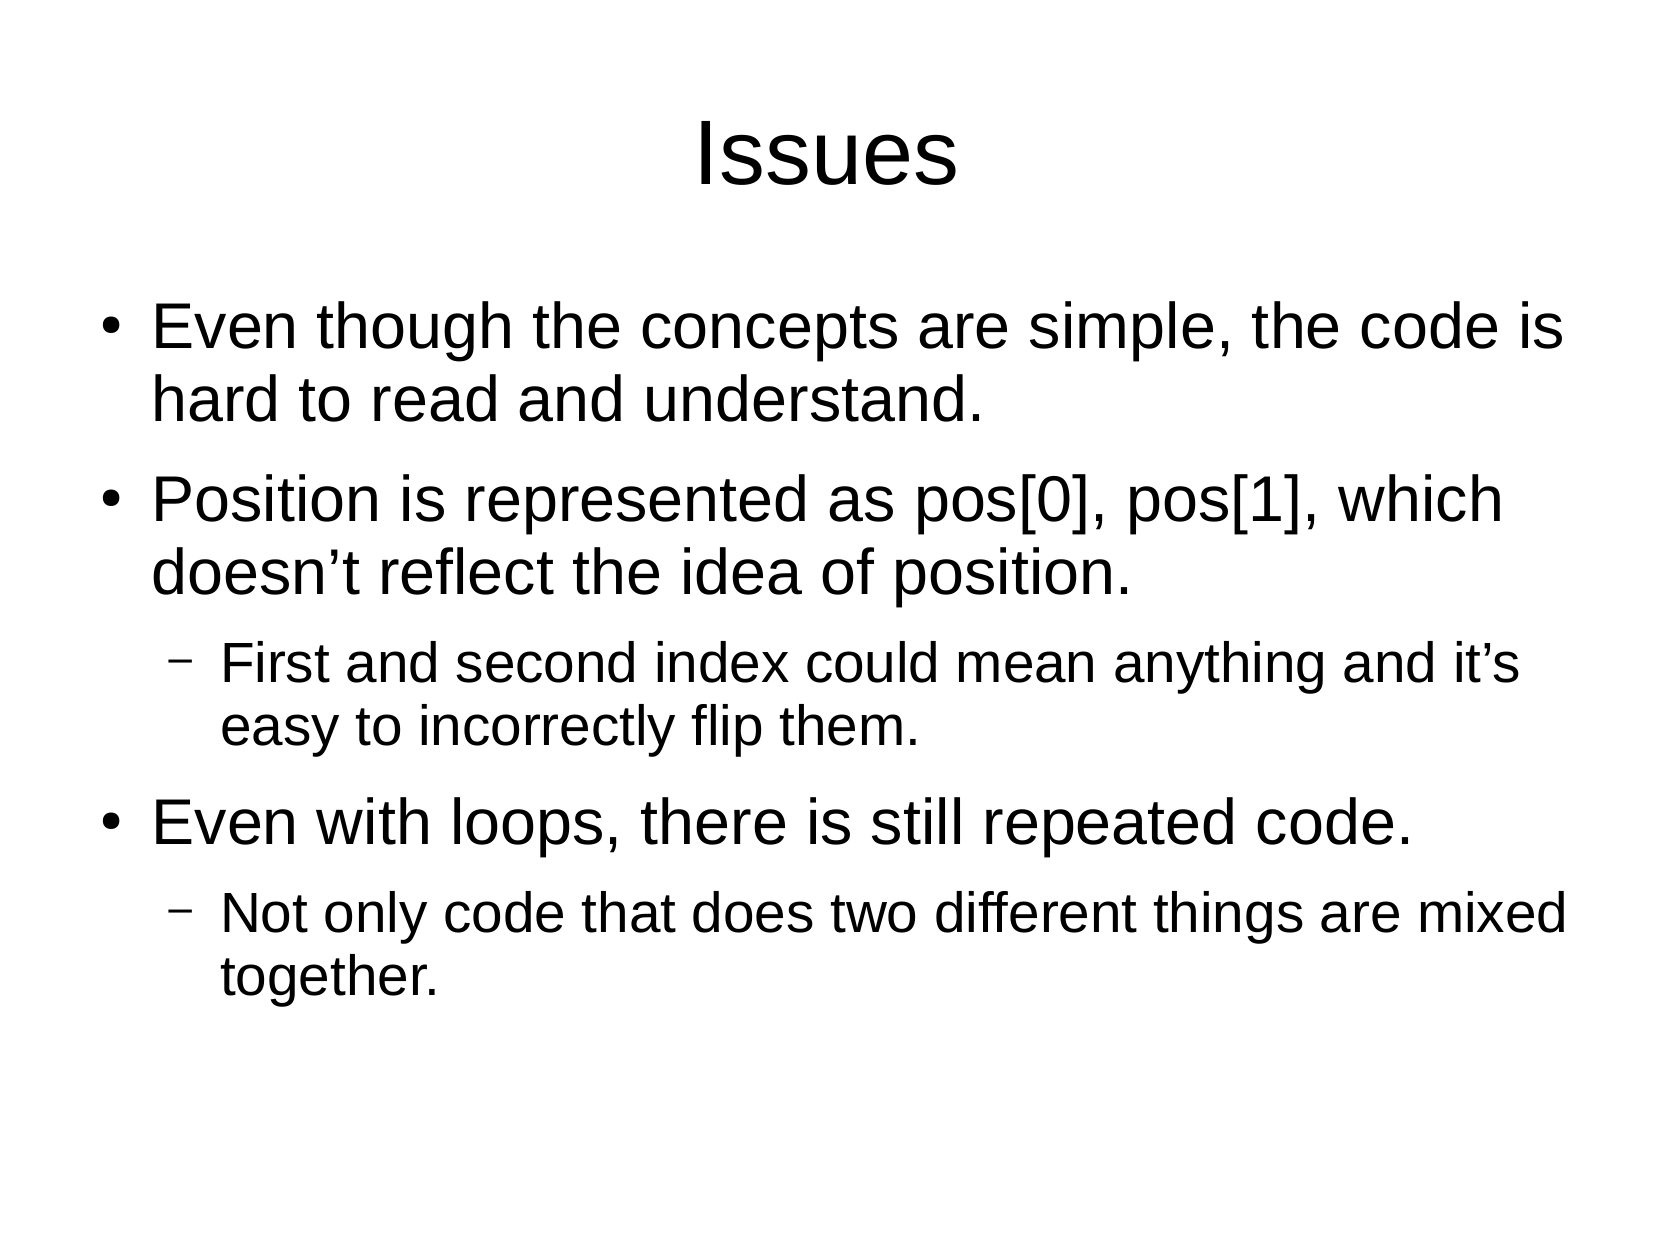

# Issues
Even though the concepts are simple, the code is hard to read and understand.
Position is represented as pos[0], pos[1], which doesn’t reflect the idea of position.
First and second index could mean anything and it’s easy to incorrectly flip them.
Even with loops, there is still repeated code.
Not only code that does two different things are mixed together.